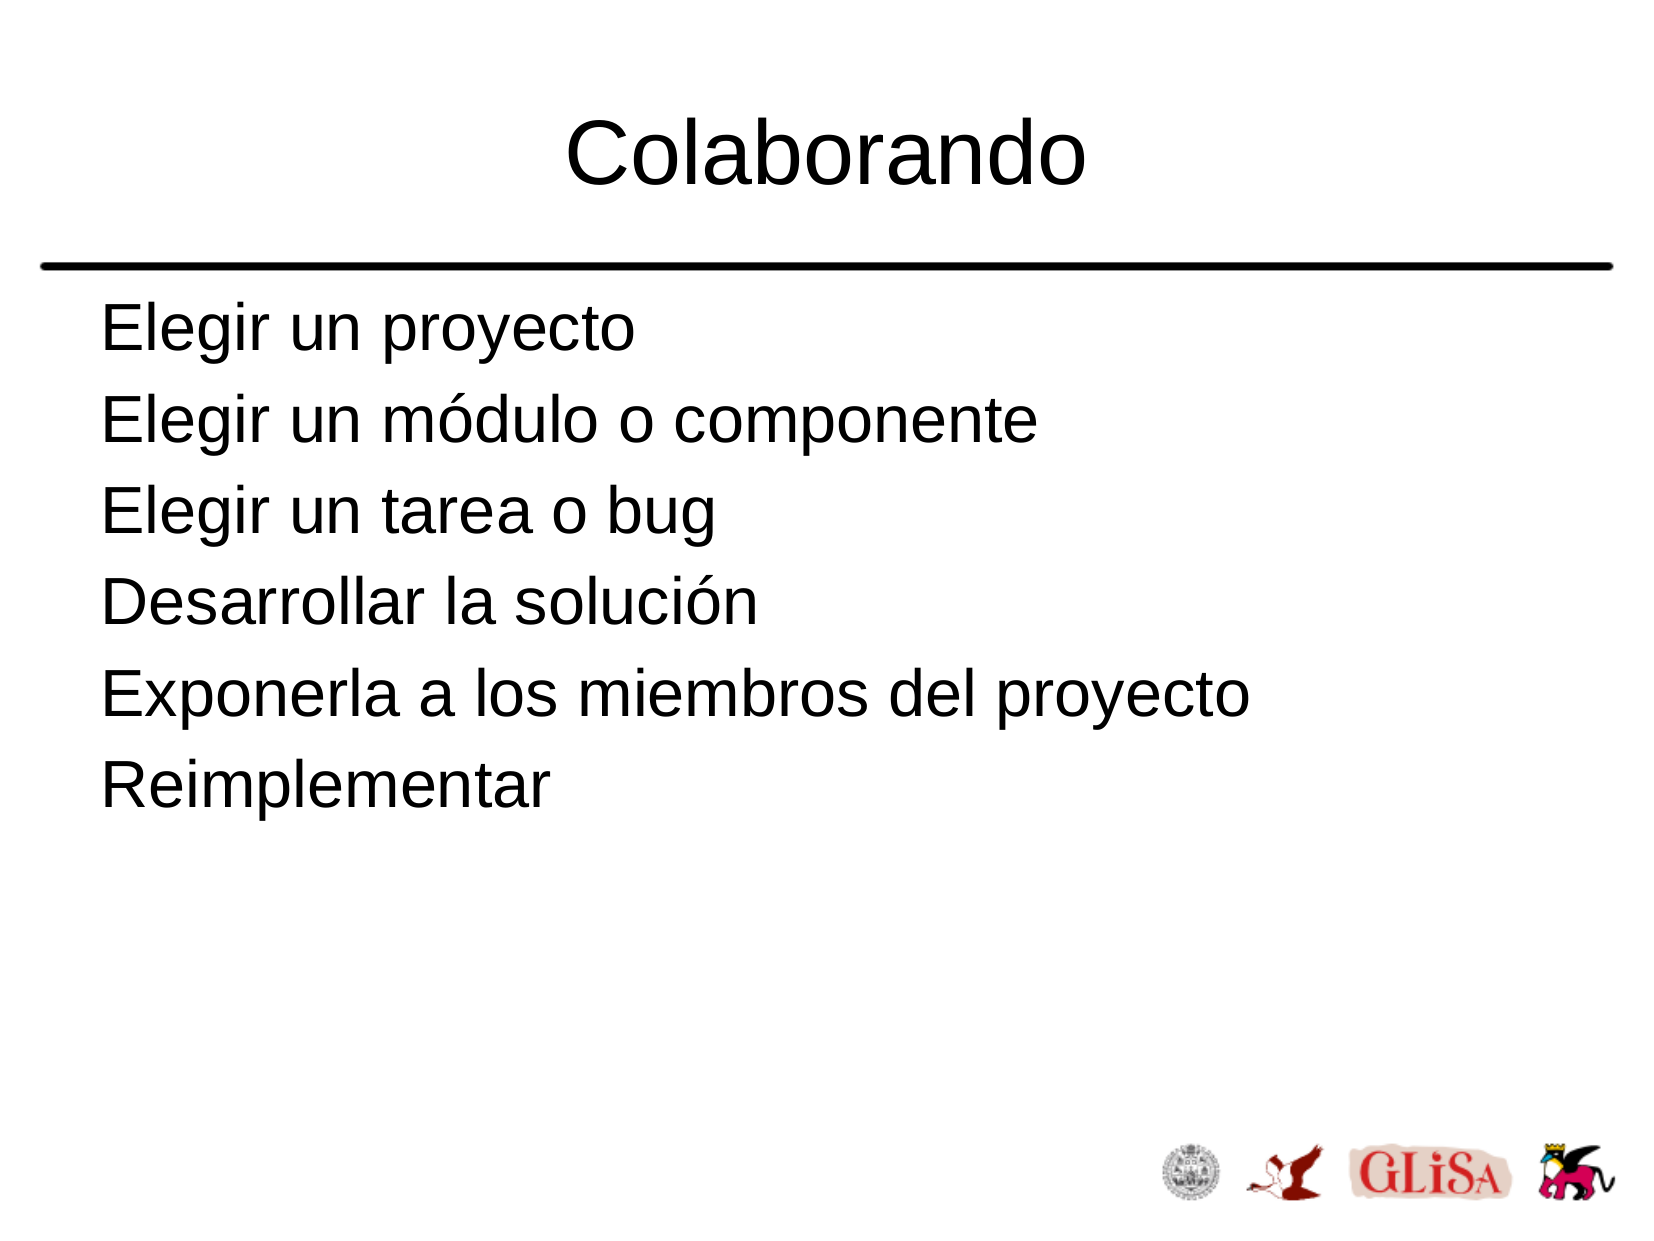

# Colaborando
Elegir un proyecto
Elegir un módulo o componente
Elegir un tarea o bug
Desarrollar la solución
Exponerla a los miembros del proyecto
Reimplementar